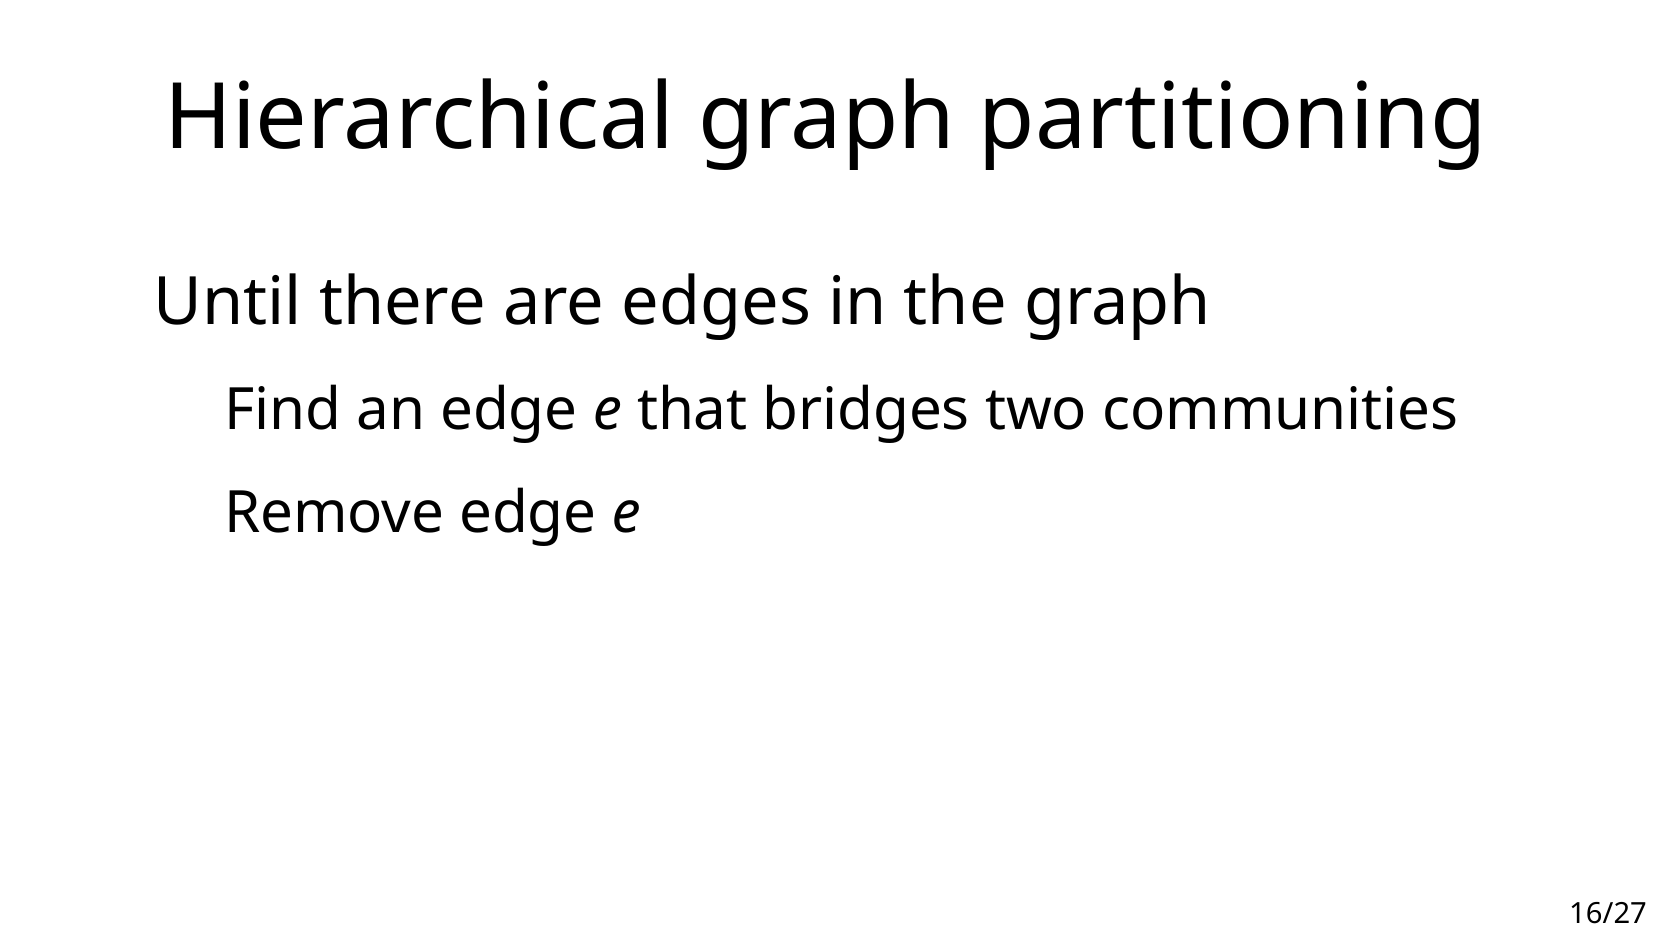

# Hierarchical graph partitioning
Until there are edges in the graph
Find an edge e that bridges two communities
Remove edge e
16